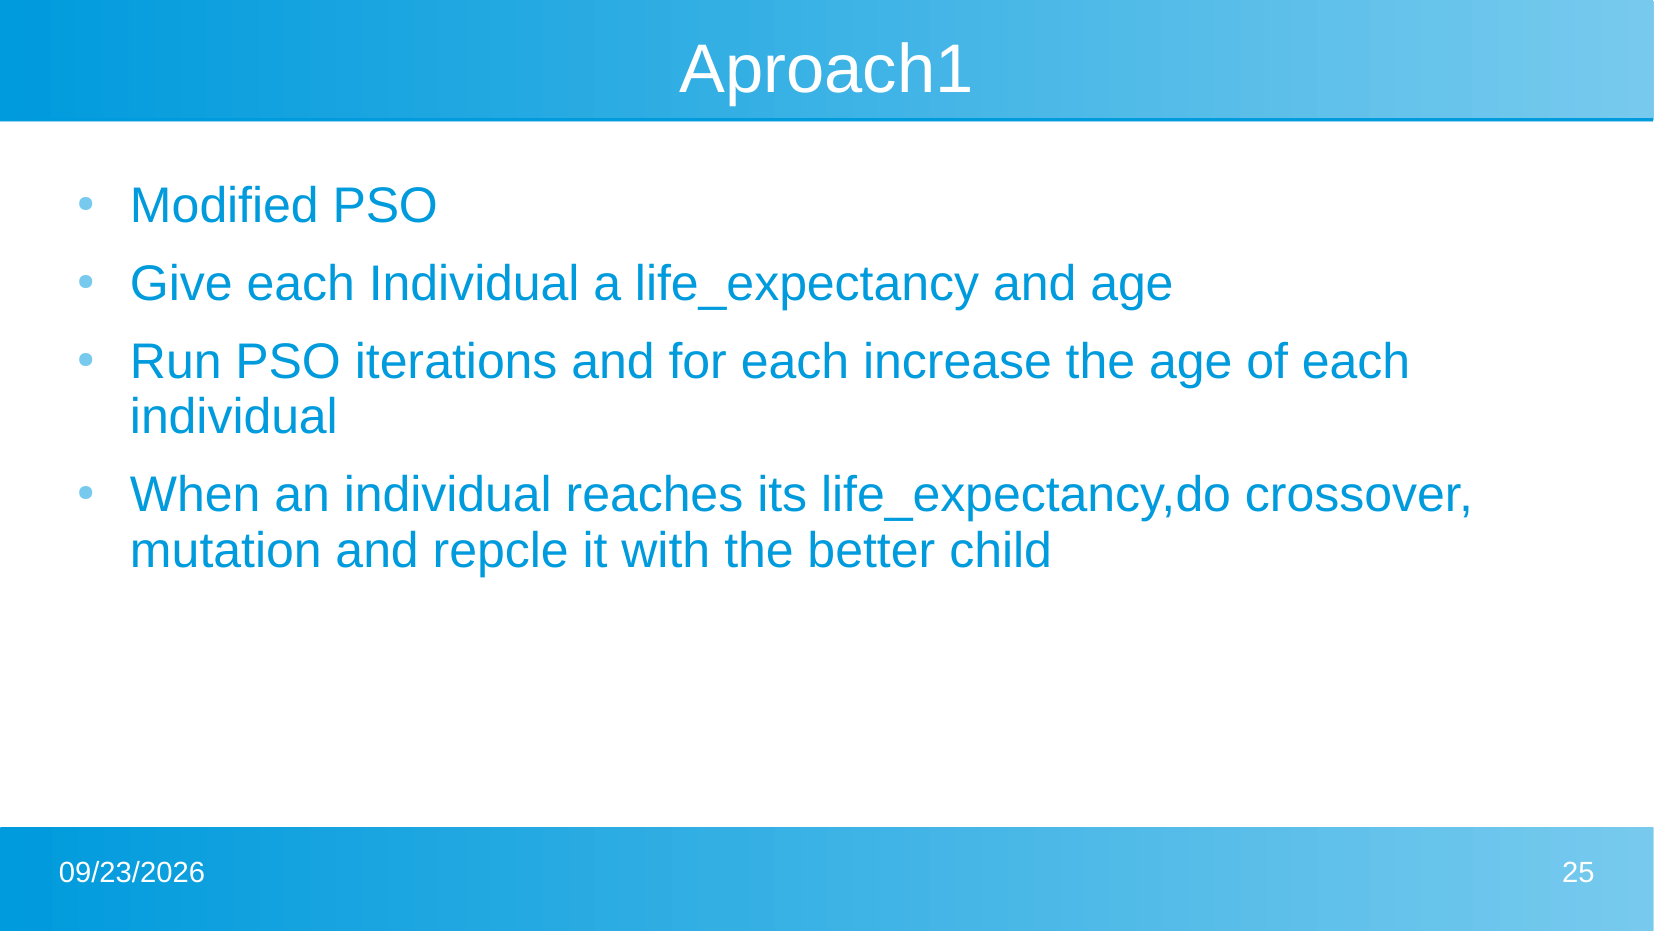

# Aproach1
Modified PSO
Give each Individual a life_expectancy and age
Run PSO iterations and for each increase the age of each individual
When an individual reaches its life_expectancy,do crossover, mutation and repcle it with the better child
25